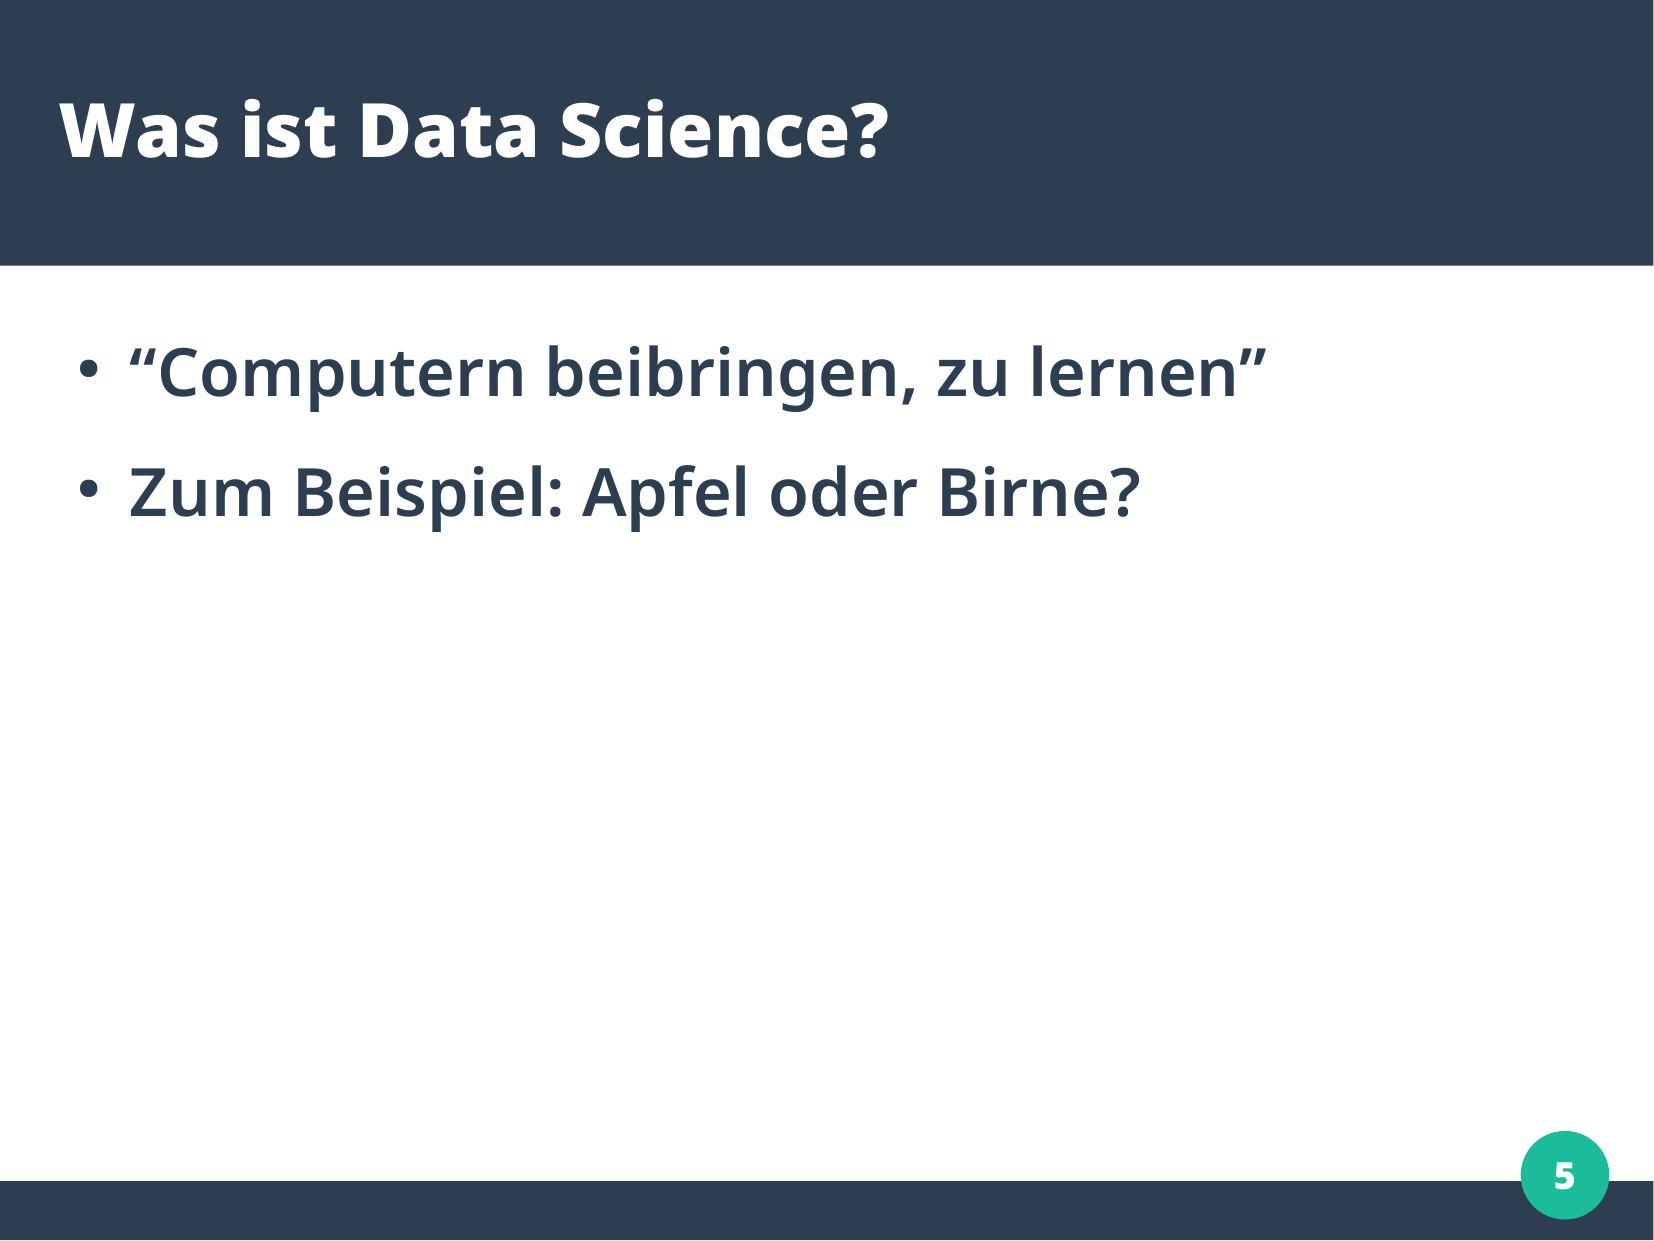

# Was ist Data Science?
“Computern beibringen, zu lernen”
Zum Beispiel: Apfel oder Birne?
5